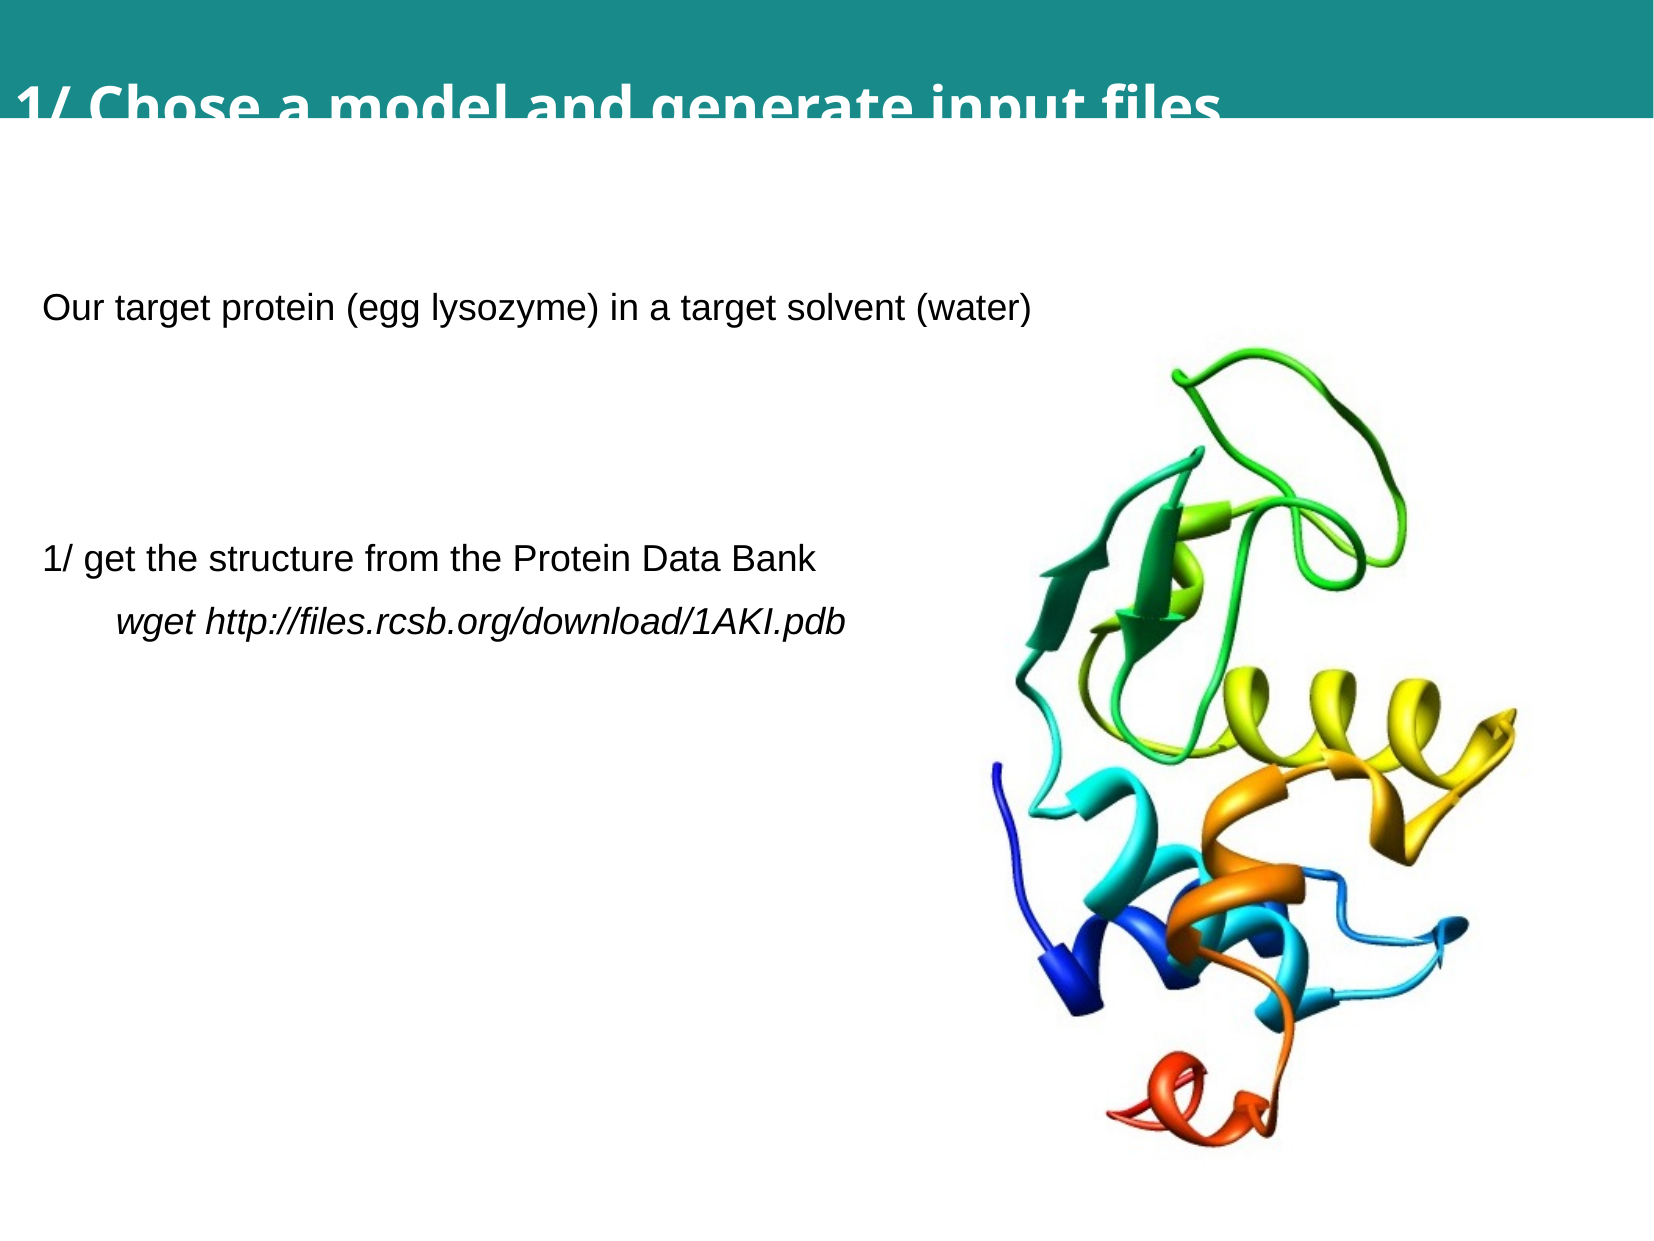

1/ Chose a model and generate input files
Our target protein (egg lysozyme) in a target solvent (water)
1/ get the structure from the Protein Data Bank
	wget http://files.rcsb.org/download/1AKI.pdb